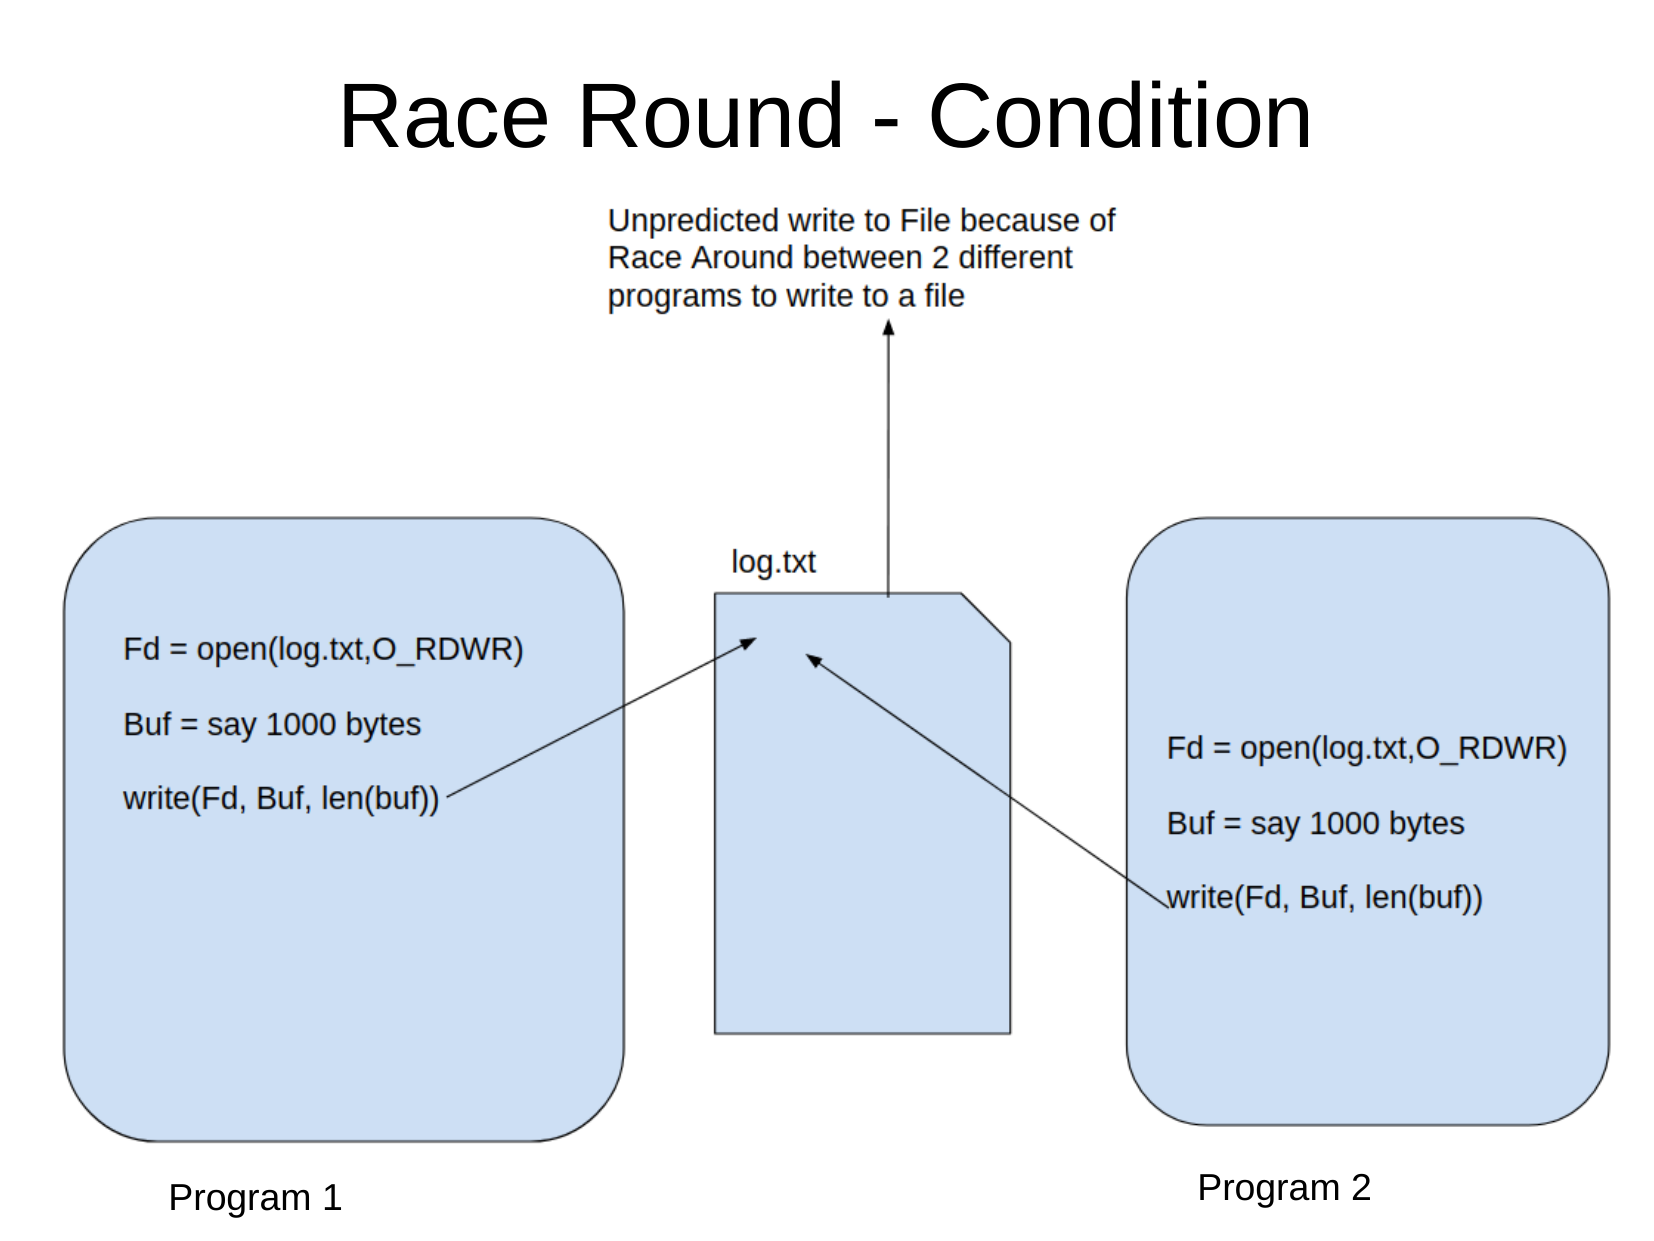

# Race Round - Condition
Program 2
Program 1